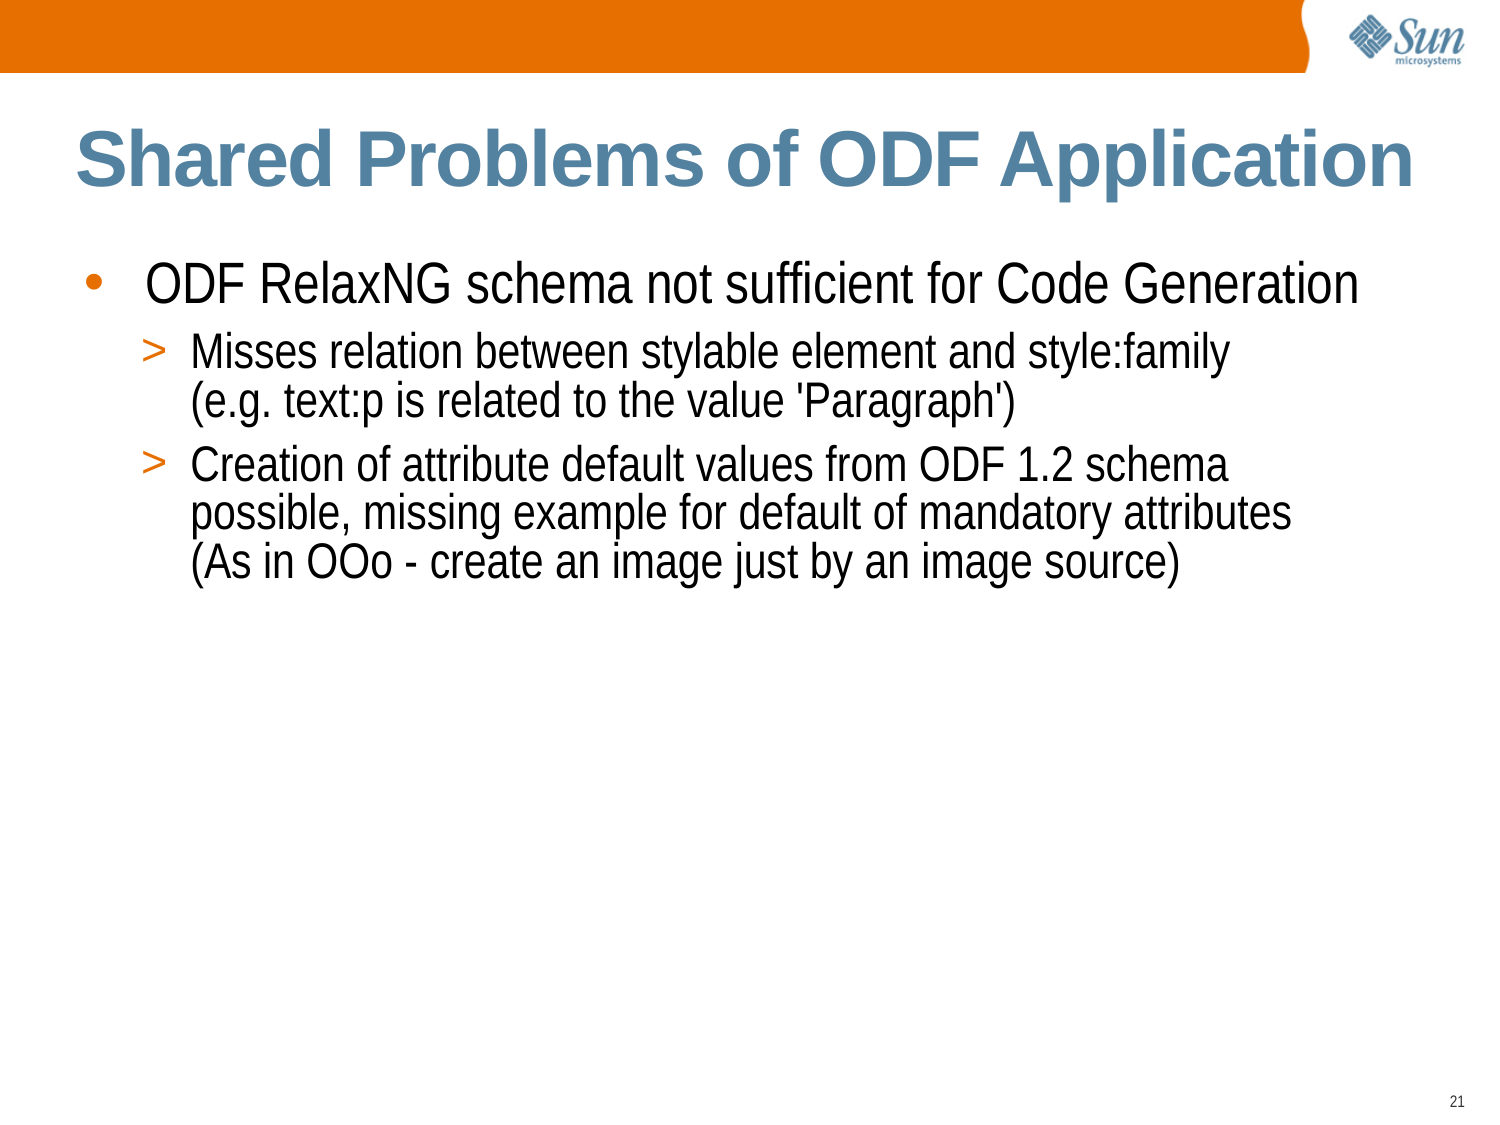

# Shared Problems of ODF Application
 ODF RelaxNG schema not sufficient for Code Generation
Misses relation between stylable element and style:family
(e.g. text:p is related to the value 'Paragraph')
Creation of attribute default values from ODF 1.2 schema possible, missing example for default of mandatory attributes
(As in OOo - create an image just by an image source)